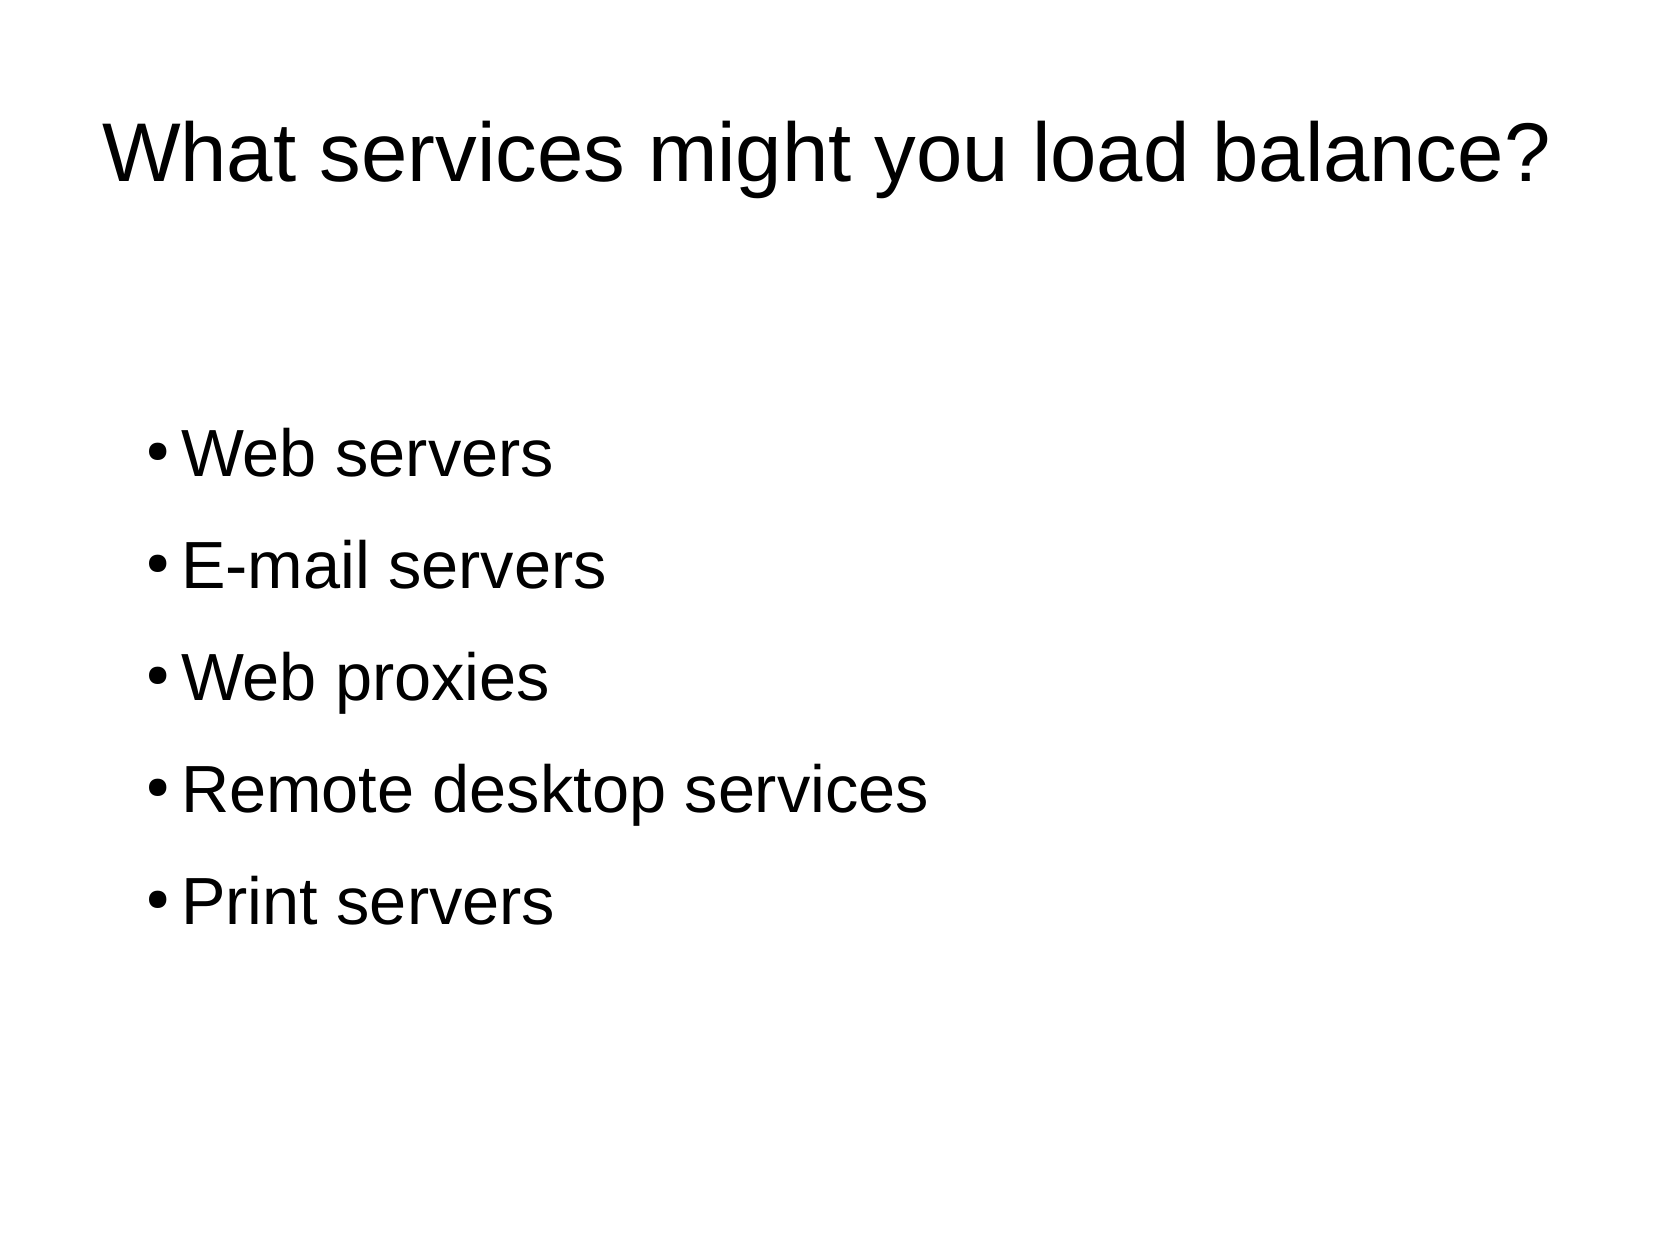

# What services might you load balance?
Web servers
E-mail servers
Web proxies
Remote desktop services
Print servers